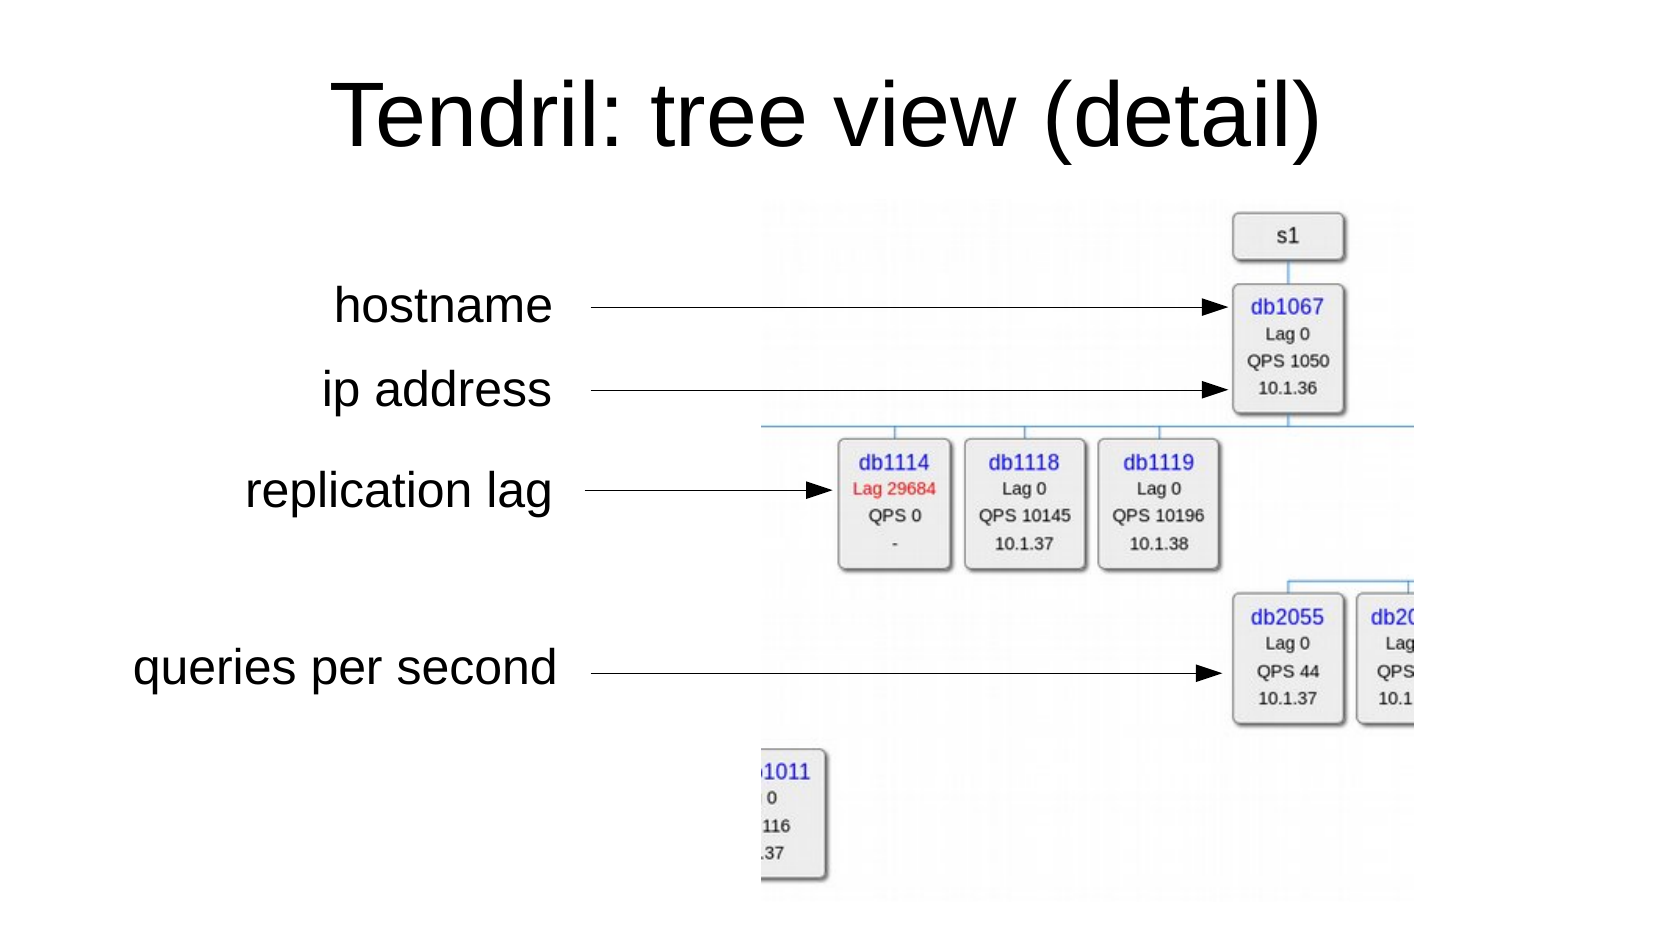

# Tendril: tree view (detail)
hostname
ip address
replication lag
queries per second